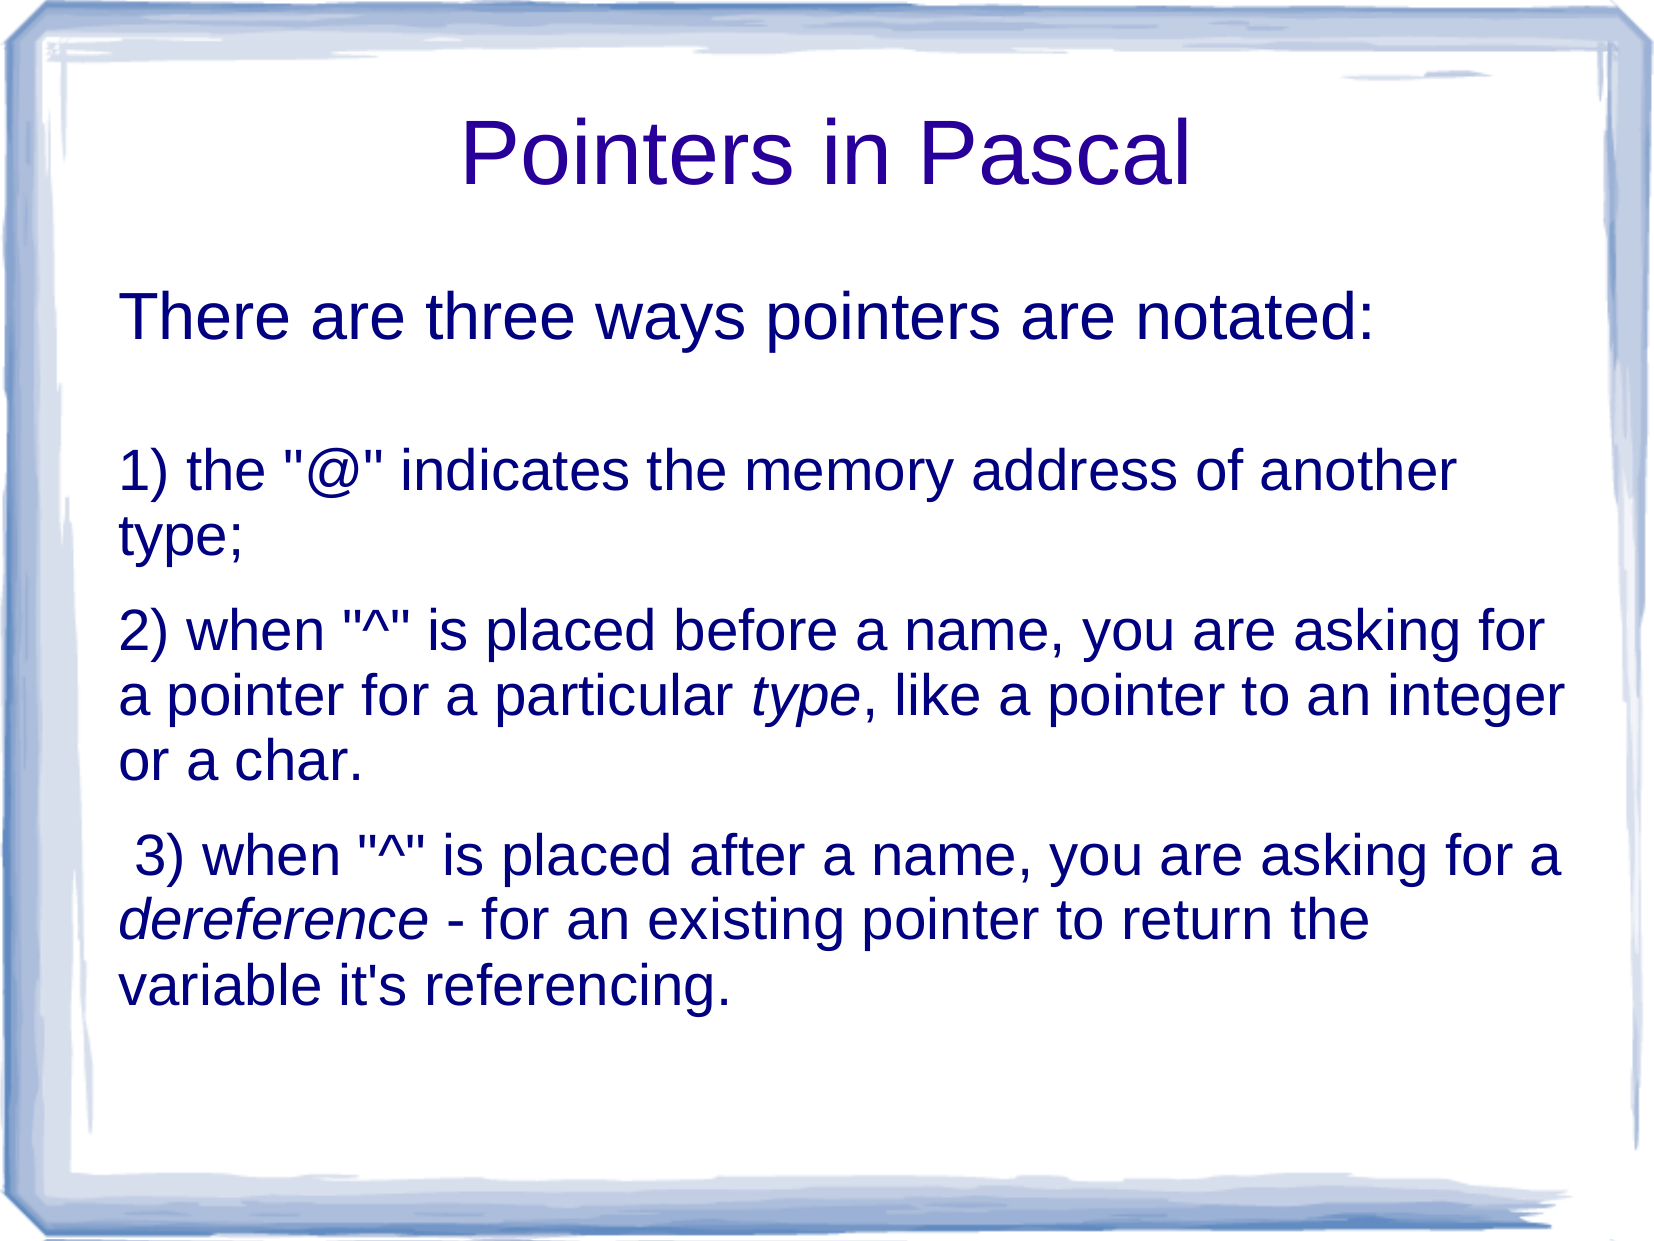

# Pointers in Pascal
There are three ways pointers are notated:
1) the "@" indicates the memory address of another type;
2) when "^" is placed before a name, you are asking for a pointer for a particular type, like a pointer to an integer or a char.
 3) when "^" is placed after a name, you are asking for a dereference - for an existing pointer to return the variable it's referencing.